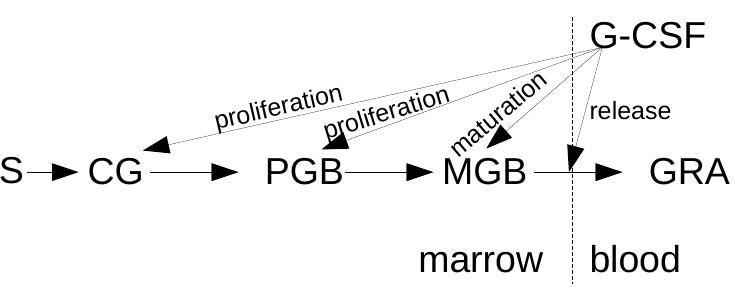

G-CSF
maturation
proliferation
proliferation
release
S
CG
PGB
MGB
GRA
blood
marrow